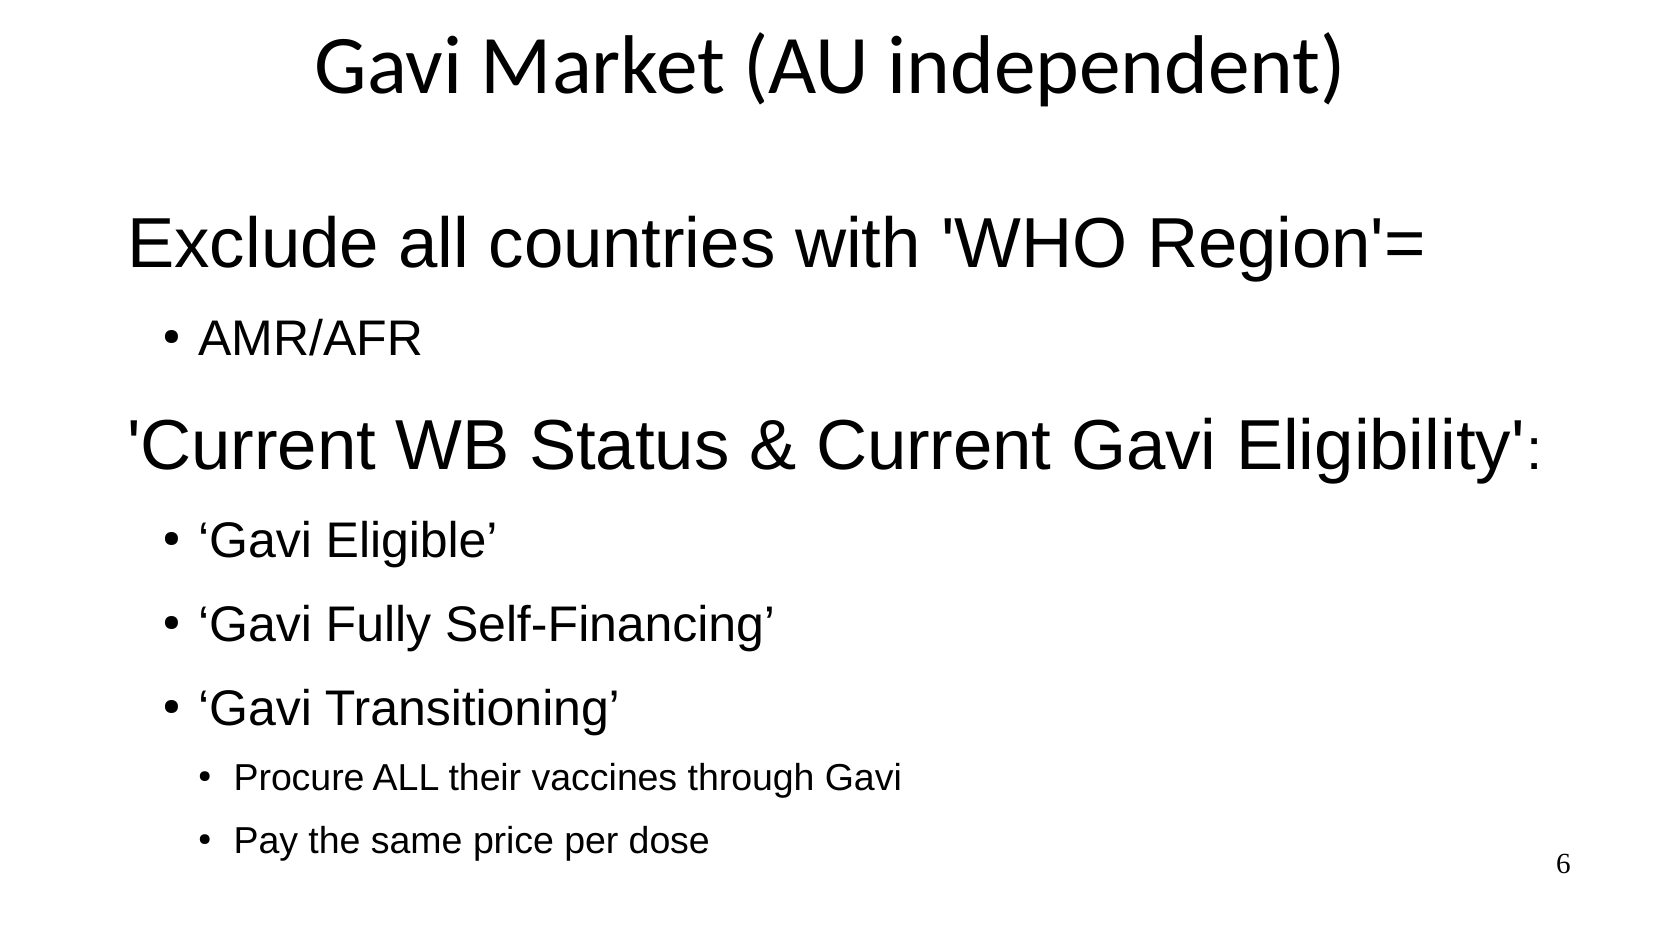

# Gavi Market (AU independent)
Exclude all countries with 'WHO Region'=
AMR/AFR
'Current WB Status & Current Gavi Eligibility':
‘Gavi Eligible’
‘Gavi Fully Self-Financing’
‘Gavi Transitioning’
Procure ALL their vaccines through Gavi
Pay the same price per dose
6